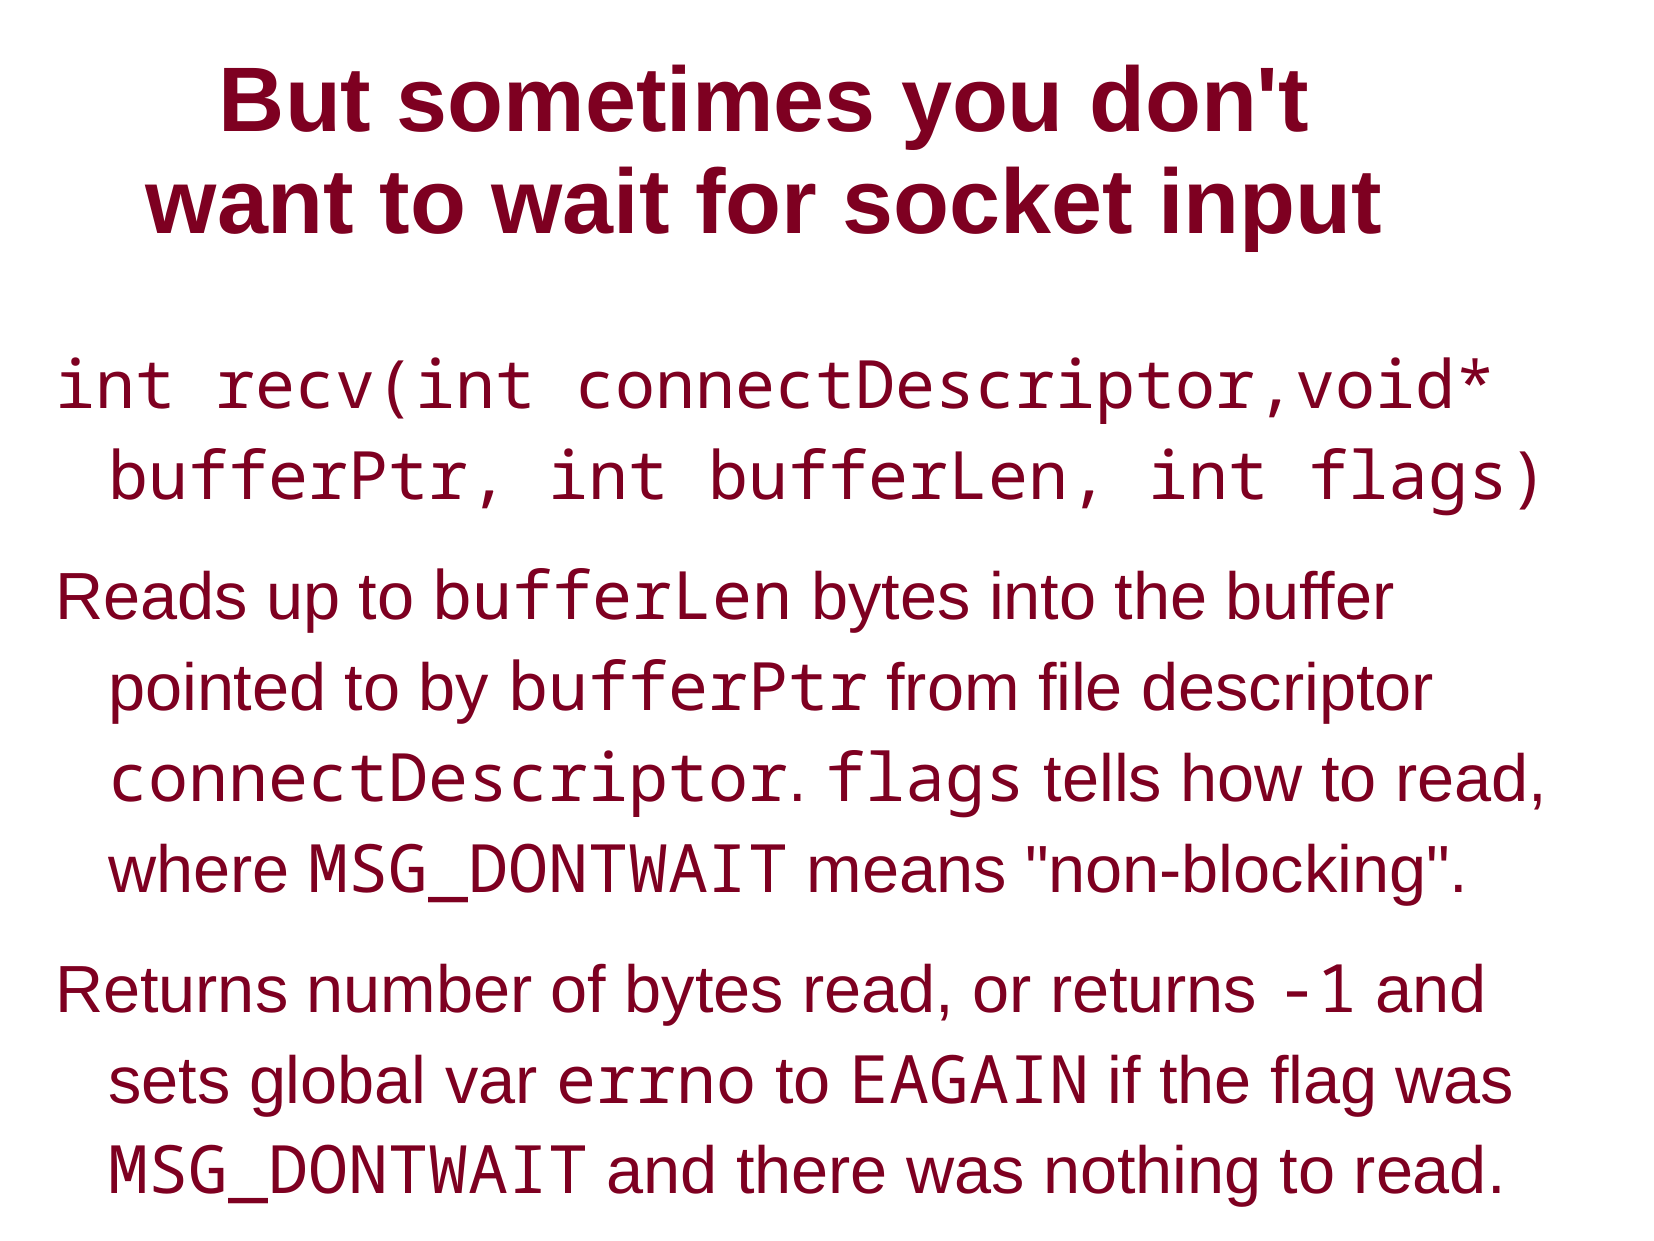

# But sometimes you don't want to wait for socket input
int recv(int connectDescriptor,void* bufferPtr, int bufferLen, int flags)
Reads up to bufferLen bytes into the buffer pointed to by bufferPtr from file descriptor connectDescriptor. flags tells how to read, where MSG_DONTWAIT means "non-blocking".
Returns number of bytes read, or returns -1 and sets global var errno to EAGAIN if the flag was MSG_DONTWAIT and there was nothing to read.